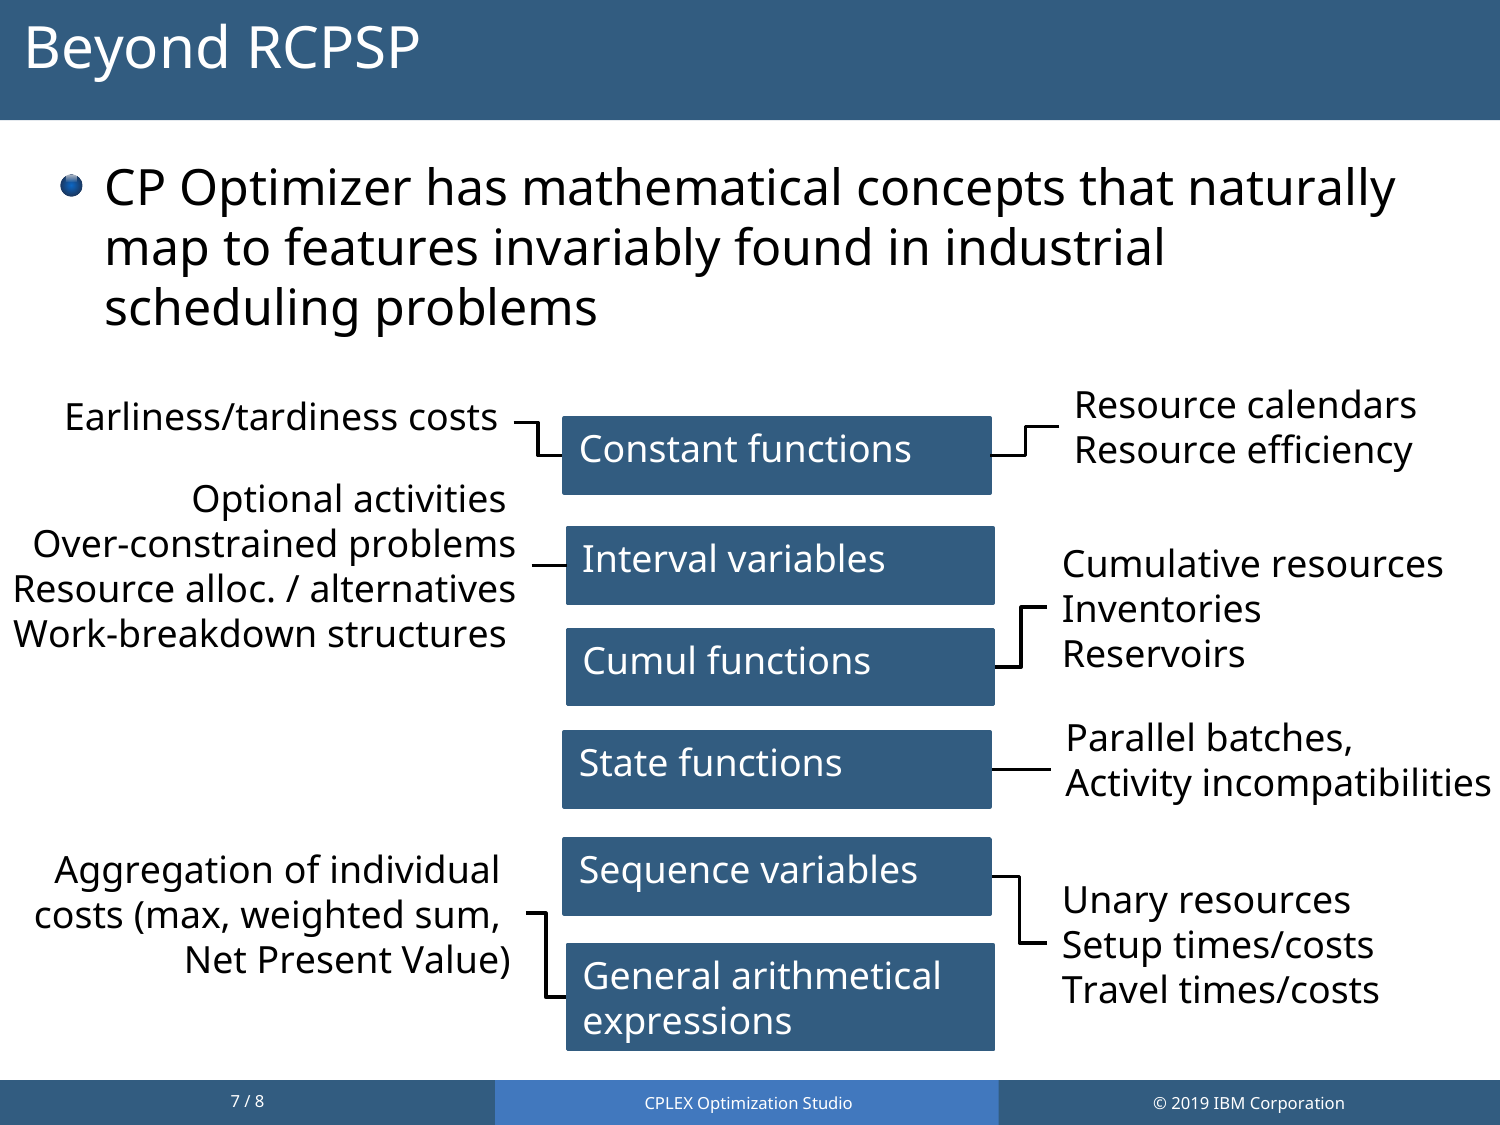

# Beyond RCPSP
CP Optimizer has mathematical concepts that naturally map to features invariably found in industrial scheduling problems
Resource calendars
Resource efficiency
Earliness/tardiness costs
Constant functions
Optional activities
Over-constrained problems
Resource alloc. / alternatives
Work-breakdown structures
Interval variables
Cumulative resources
Inventories
Reservoirs
Cumul functions
Parallel batches,
Activity incompatibilities
State functions
Aggregation of individual
costs (max, weighted sum,
Net Present Value)
Sequence variables
Unary resources
Setup times/costs
Travel times/costs
General arithmetical expressions